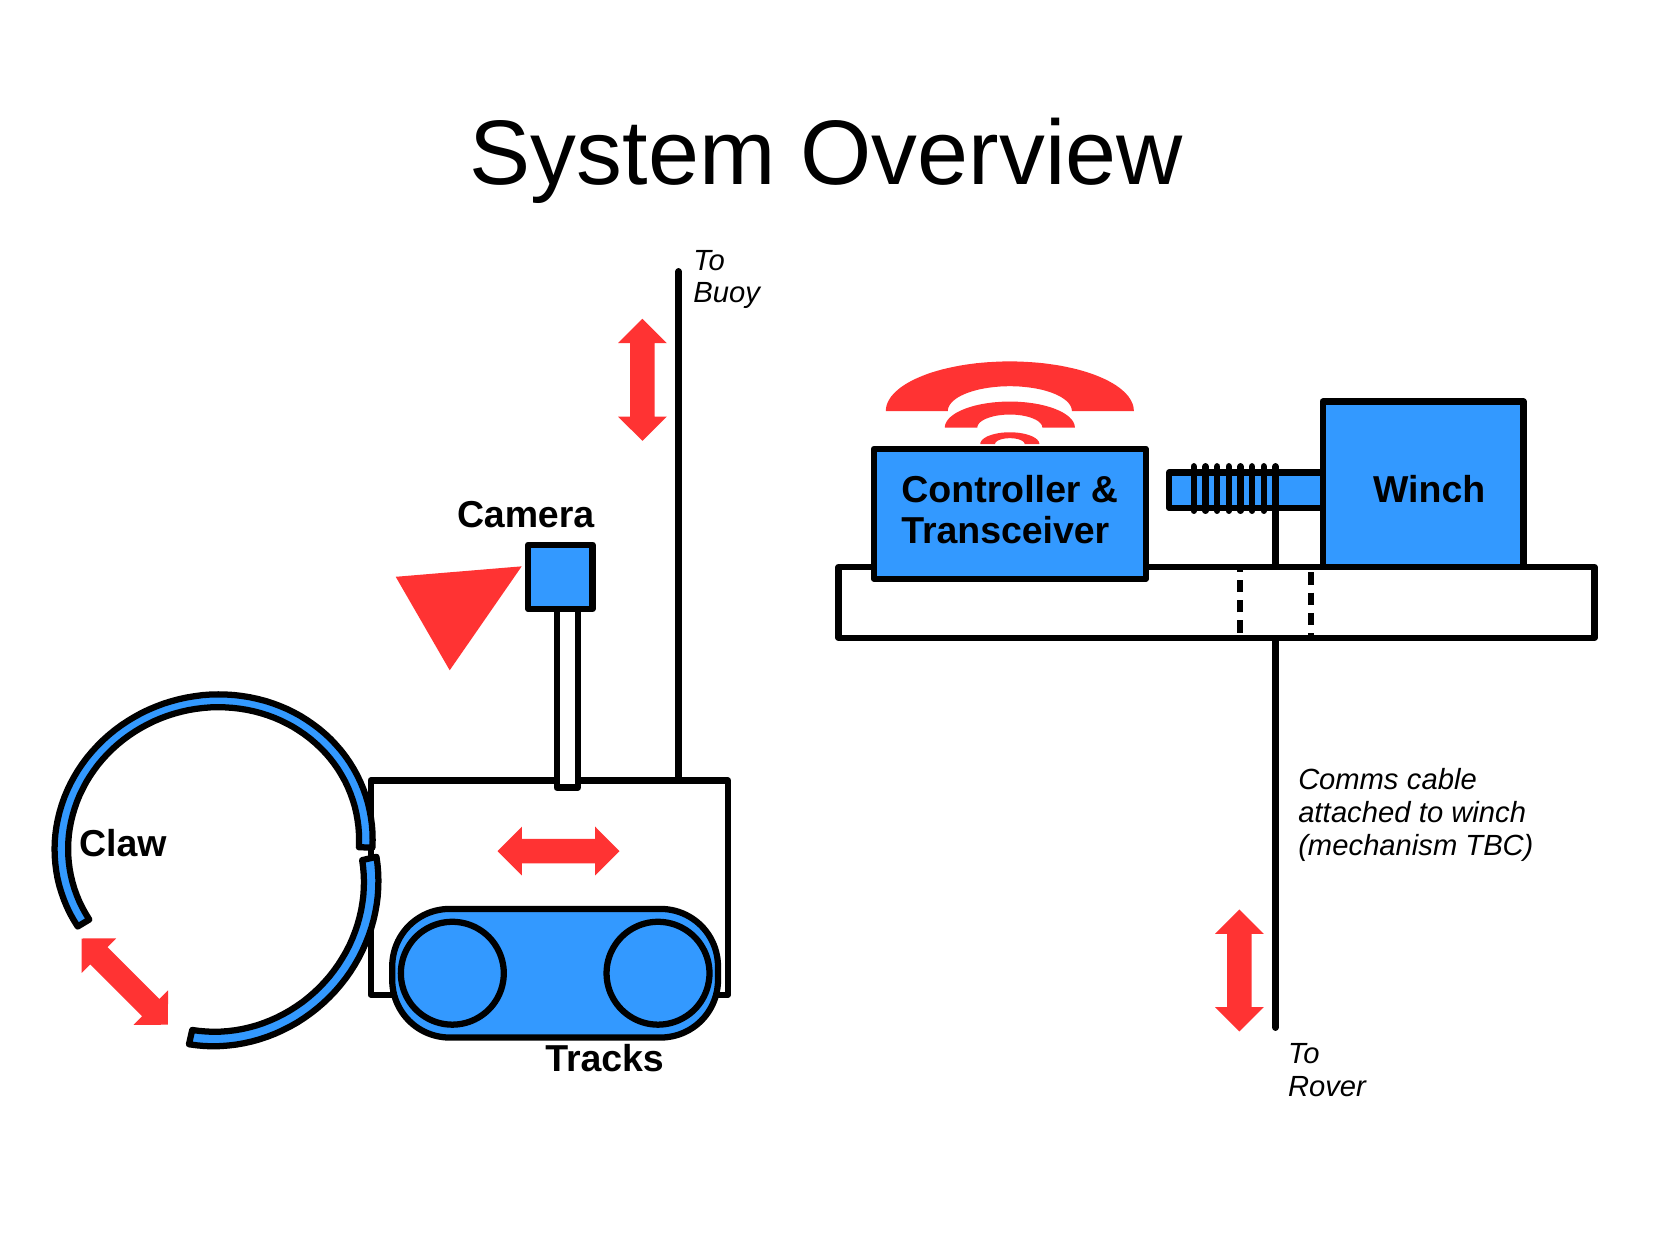

# System Overview
To Buoy
Camera
Claw
Tracks
Controller &
Transceiver
Winch
Comms cable attached to winch (mechanism TBC)
To Rover